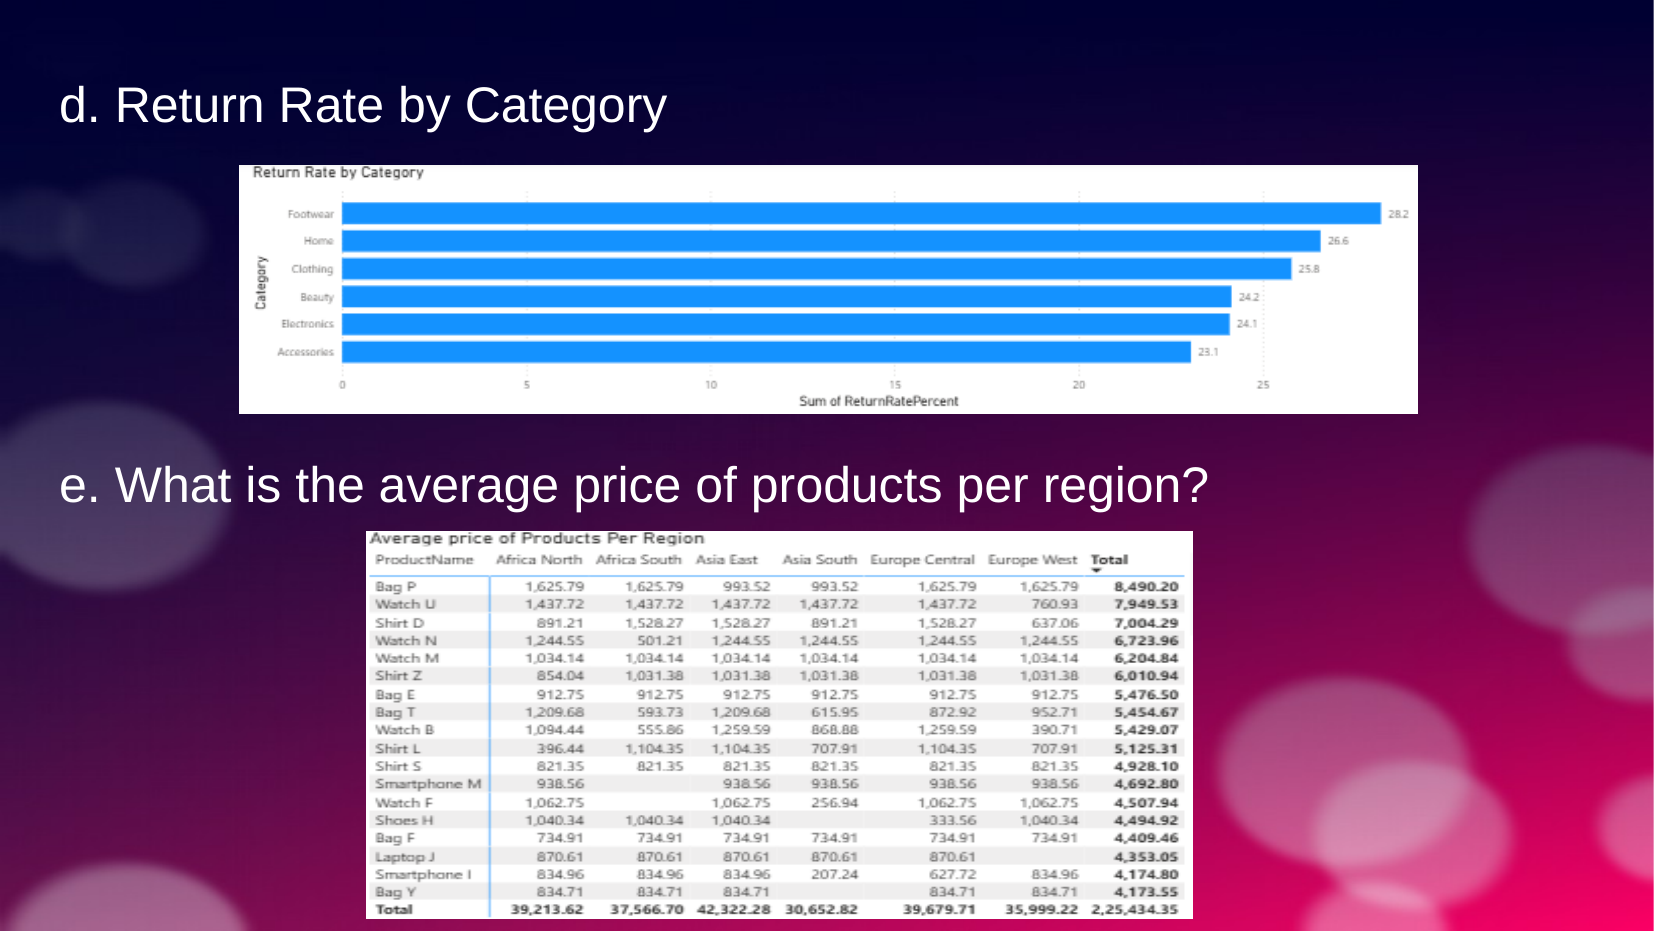

# d. Return Rate by Category
e. What is the average price of products per region?